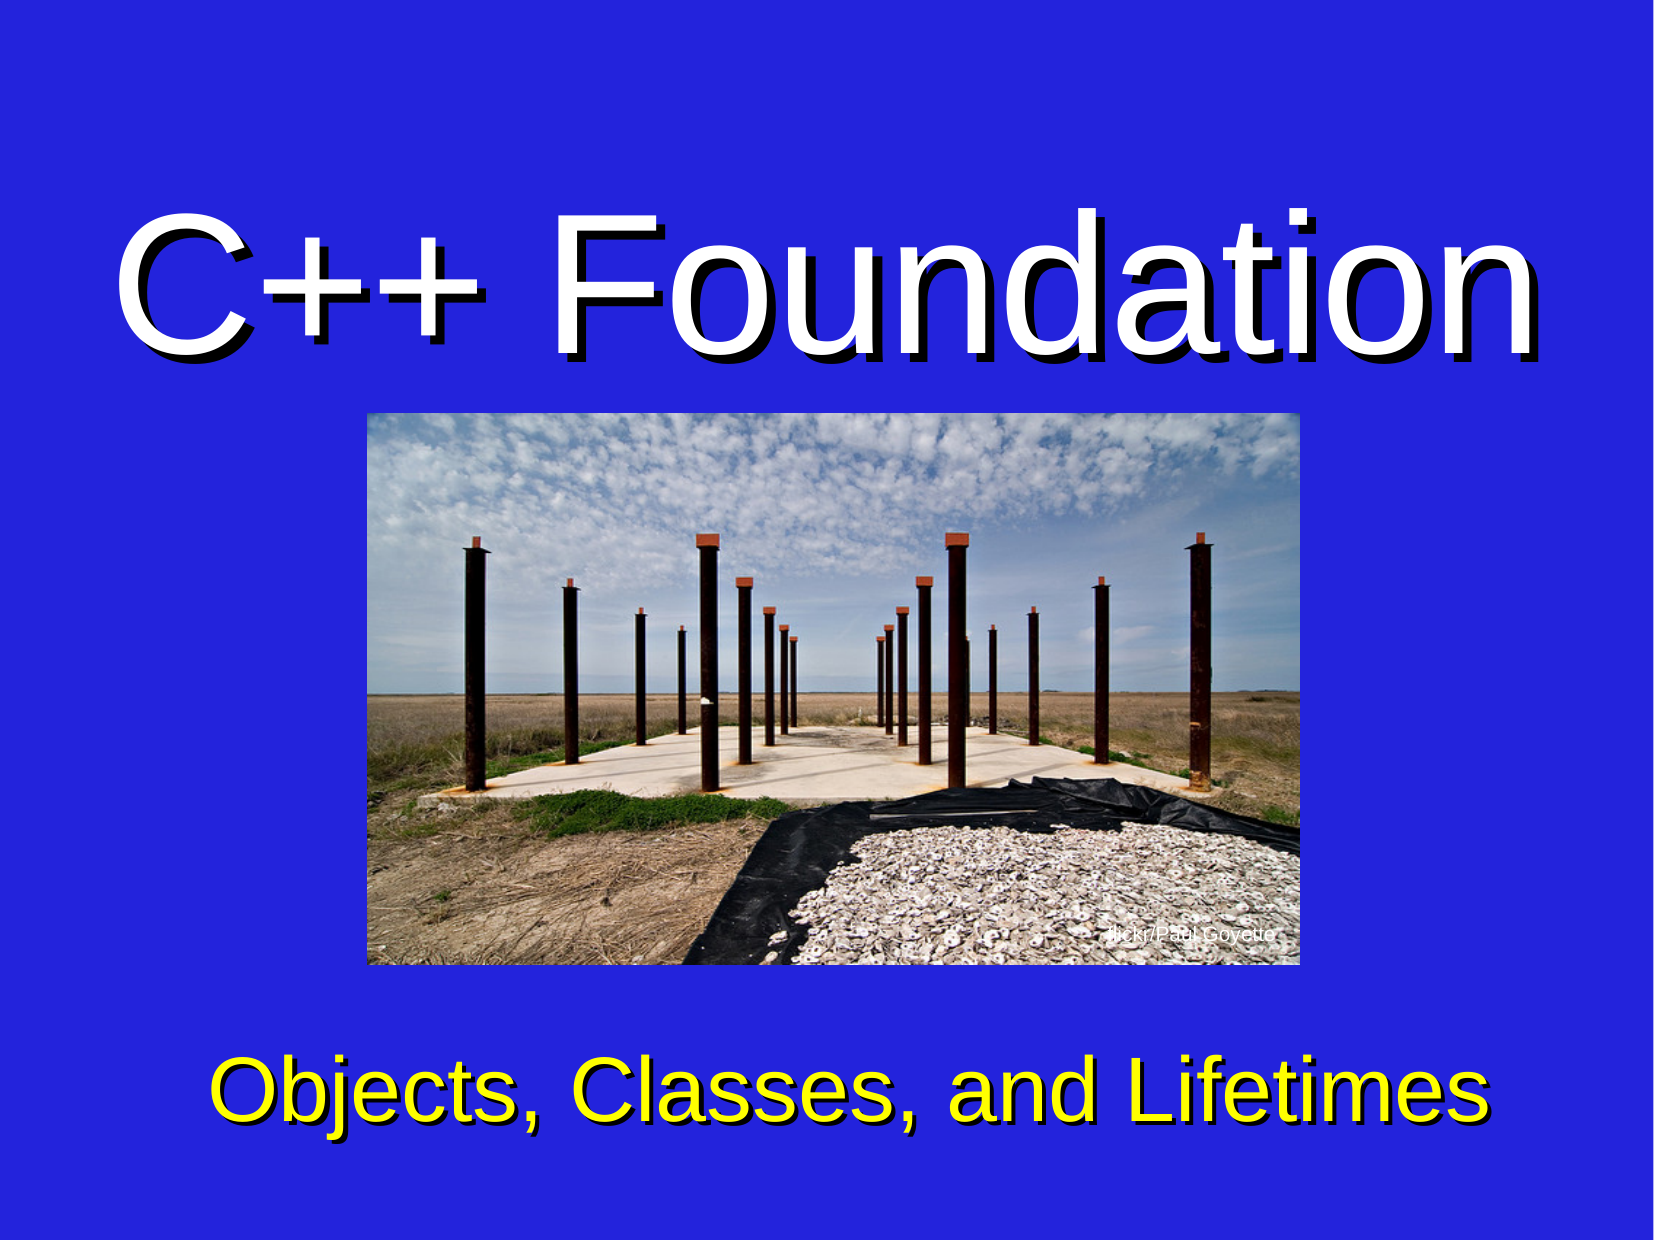

#
C++ Foundation
flickr/Paul Goyette
Objects, Classes, and Lifetimes